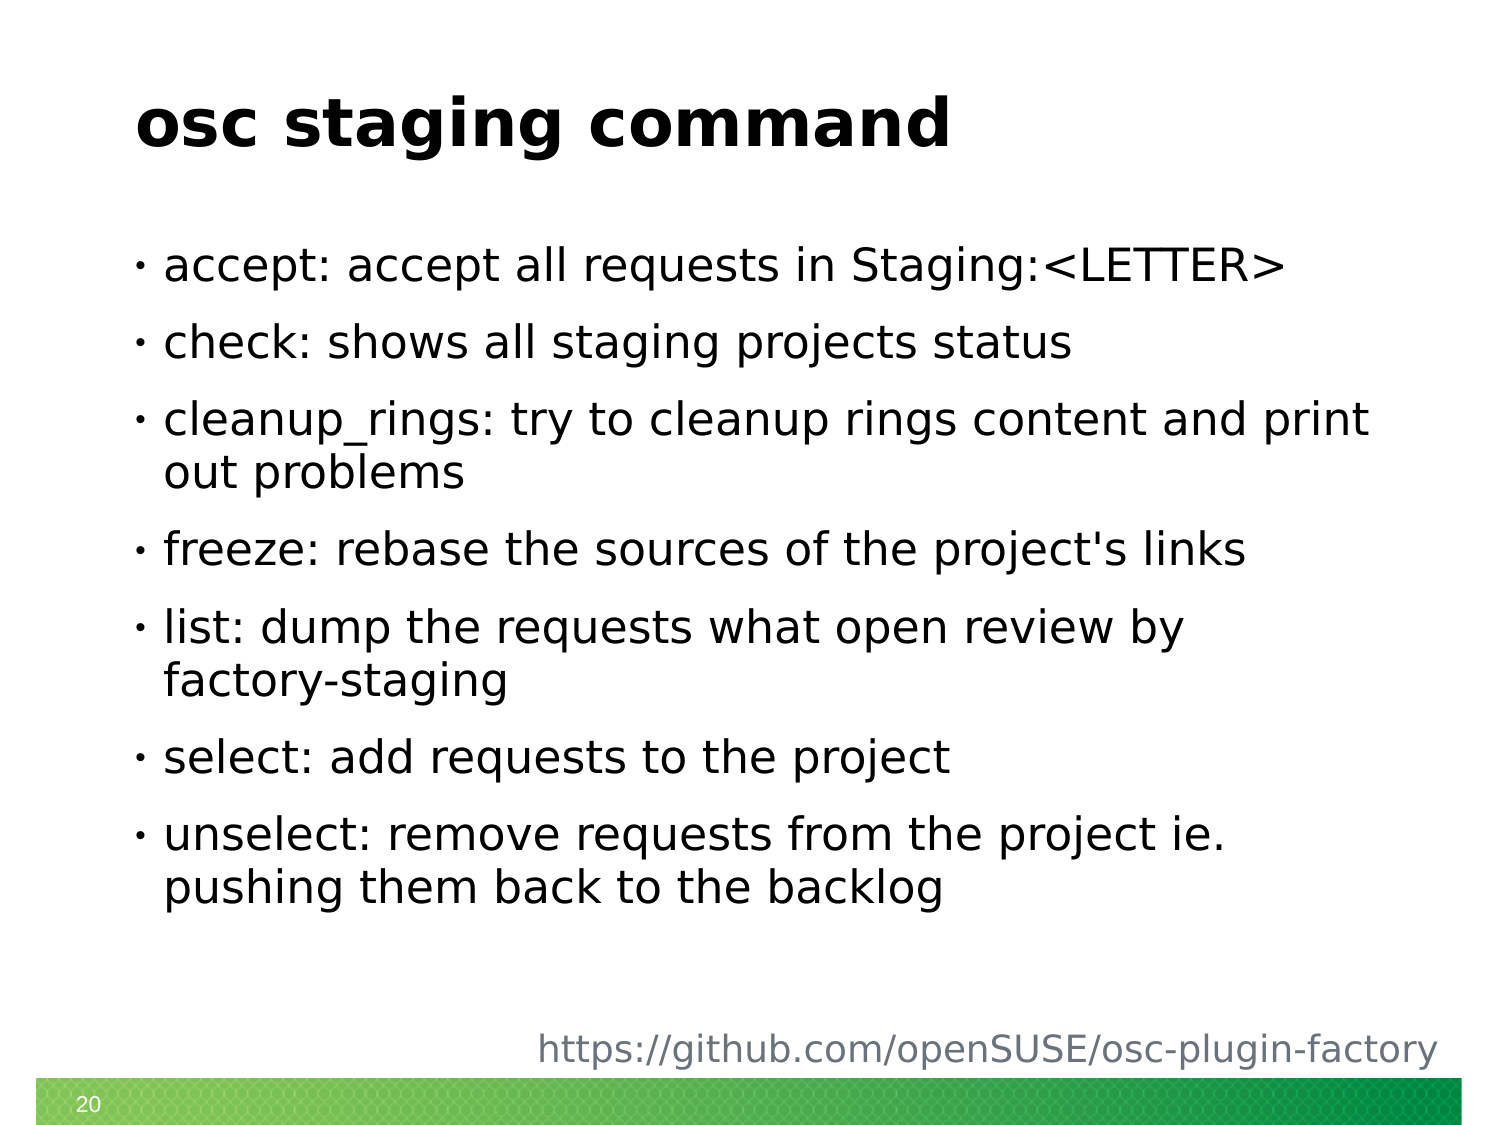

# osc staging command
accept: accept all requests in Staging:<LETTER>
check: shows all staging projects status
cleanup_rings: try to cleanup rings content and print out problems
freeze: rebase the sources of the project's links
list: dump the requests what open review by factory-staging
select: add requests to the project
unselect: remove requests from the project ie. pushing them back to the backlog
https://github.com/openSUSE/osc-plugin-factory